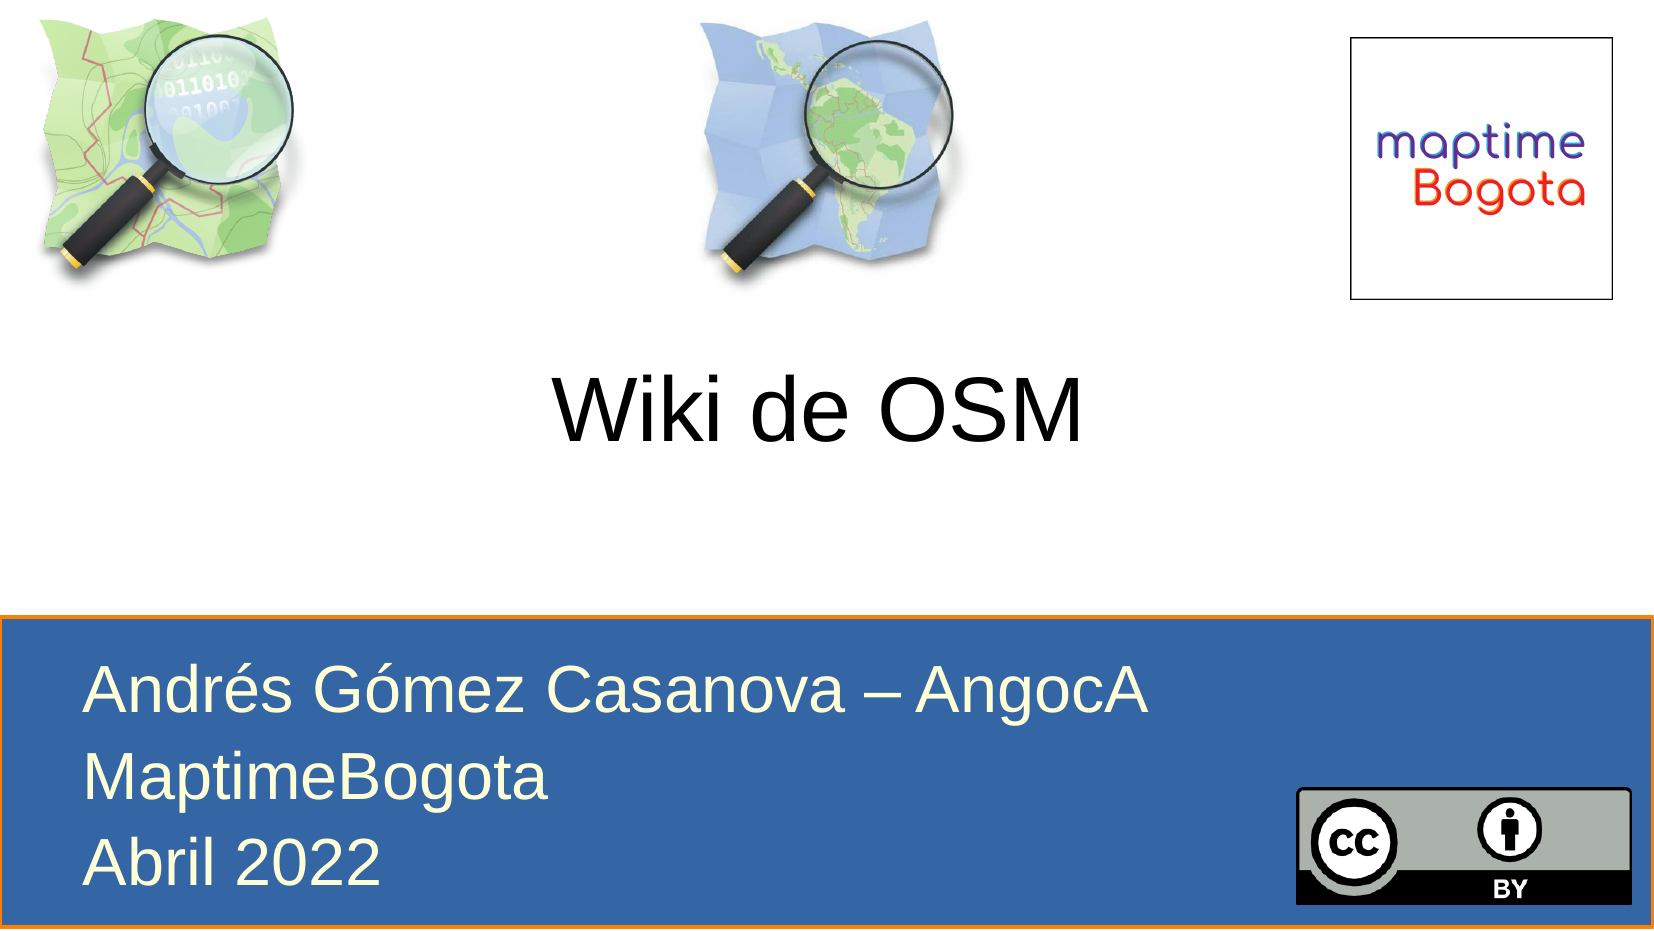

# Wiki de OSM
Andrés Gómez Casanova – AngocA
MaptimeBogota
Abril 2022